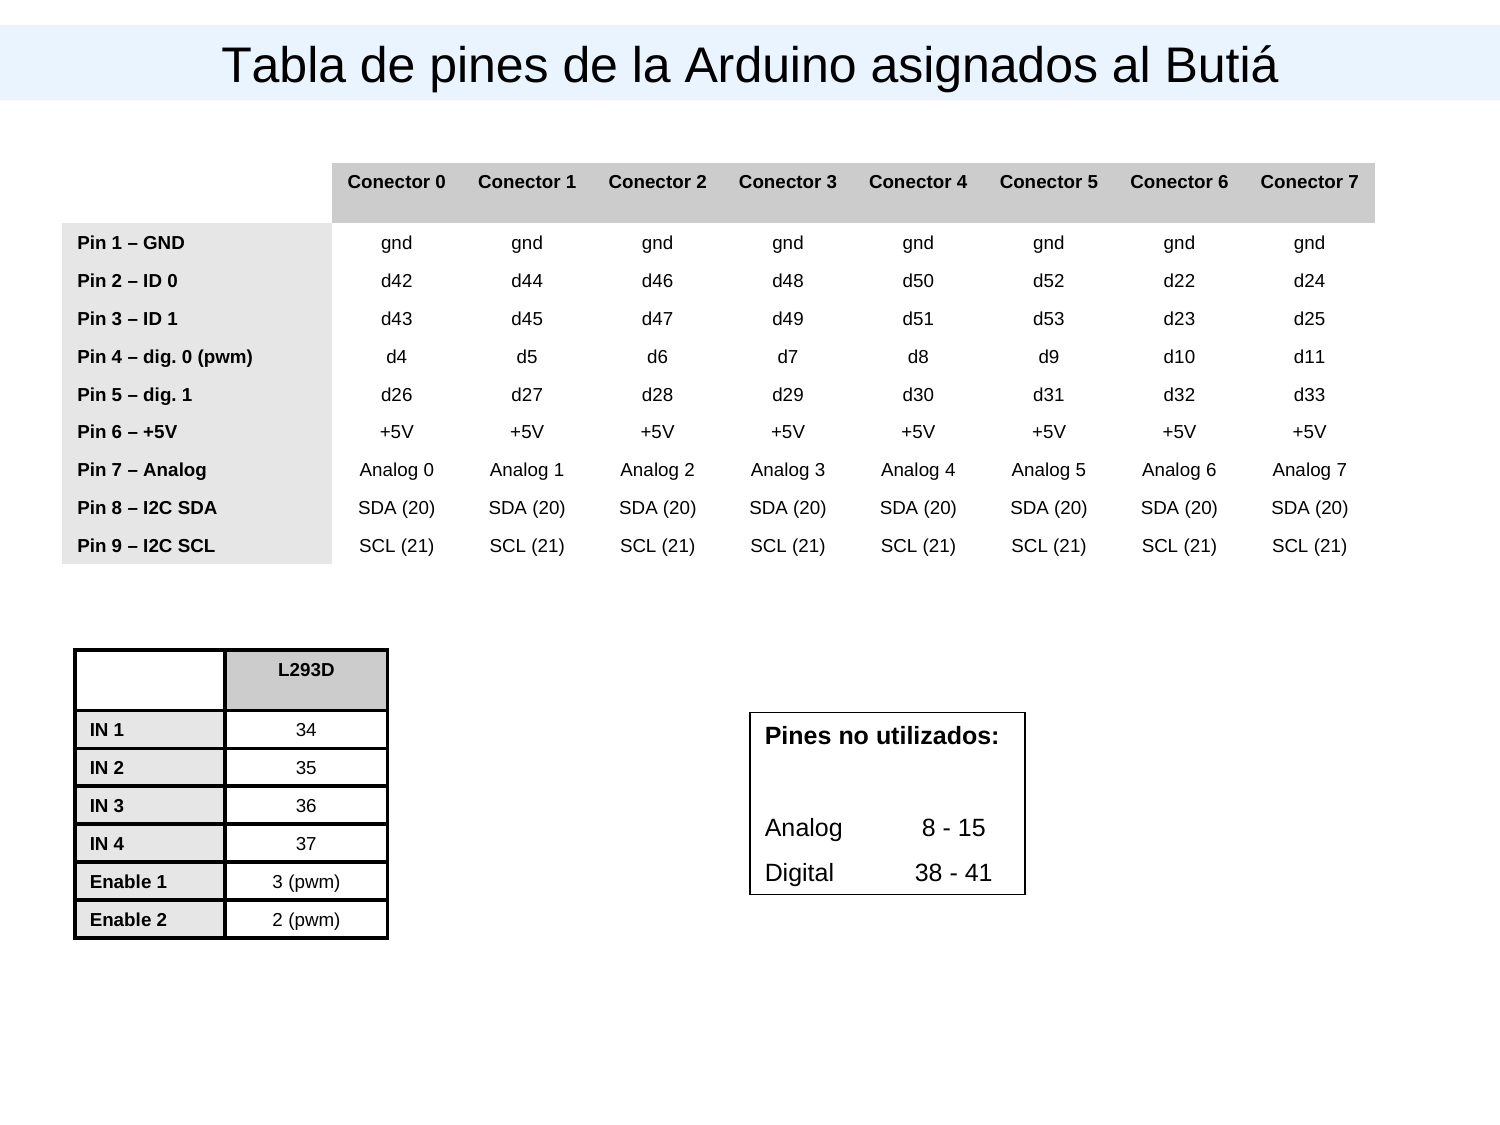

Tabla de pines de la Arduino asignados al Butiá
| | Conector 0 | Conector 1 | Conector 2 | Conector 3 | Conector 4 | Conector 5 | Conector 6 | Conector 7 |
| --- | --- | --- | --- | --- | --- | --- | --- | --- |
| Pin 1 – GND | gnd | gnd | gnd | gnd | gnd | gnd | gnd | gnd |
| Pin 2 – ID 0 | d42 | d44 | d46 | d48 | d50 | d52 | d22 | d24 |
| Pin 3 – ID 1 | d43 | d45 | d47 | d49 | d51 | d53 | d23 | d25 |
| Pin 4 – dig. 0 (pwm) | d4 | d5 | d6 | d7 | d8 | d9 | d10 | d11 |
| Pin 5 – dig. 1 | d26 | d27 | d28 | d29 | d30 | d31 | d32 | d33 |
| Pin 6 – +5V | +5V | +5V | +5V | +5V | +5V | +5V | +5V | +5V |
| Pin 7 – Analog | Analog 0 | Analog 1 | Analog 2 | Analog 3 | Analog 4 | Analog 5 | Analog 6 | Analog 7 |
| Pin 8 – I2C SDA | SDA (20) | SDA (20) | SDA (20) | SDA (20) | SDA (20) | SDA (20) | SDA (20) | SDA (20) |
| Pin 9 – I2C SCL | SCL (21) | SCL (21) | SCL (21) | SCL (21) | SCL (21) | SCL (21) | SCL (21) | SCL (21) |
| | L293D |
| --- | --- |
| IN 1 | 34 |
| IN 2 | 35 |
| IN 3 | 36 |
| IN 4 | 37 |
| Enable 1 | 3 (pwm) |
| Enable 2 | 2 (pwm) |
Pines no utilizados:
Analog	 8 - 15
Digital 	38 - 41